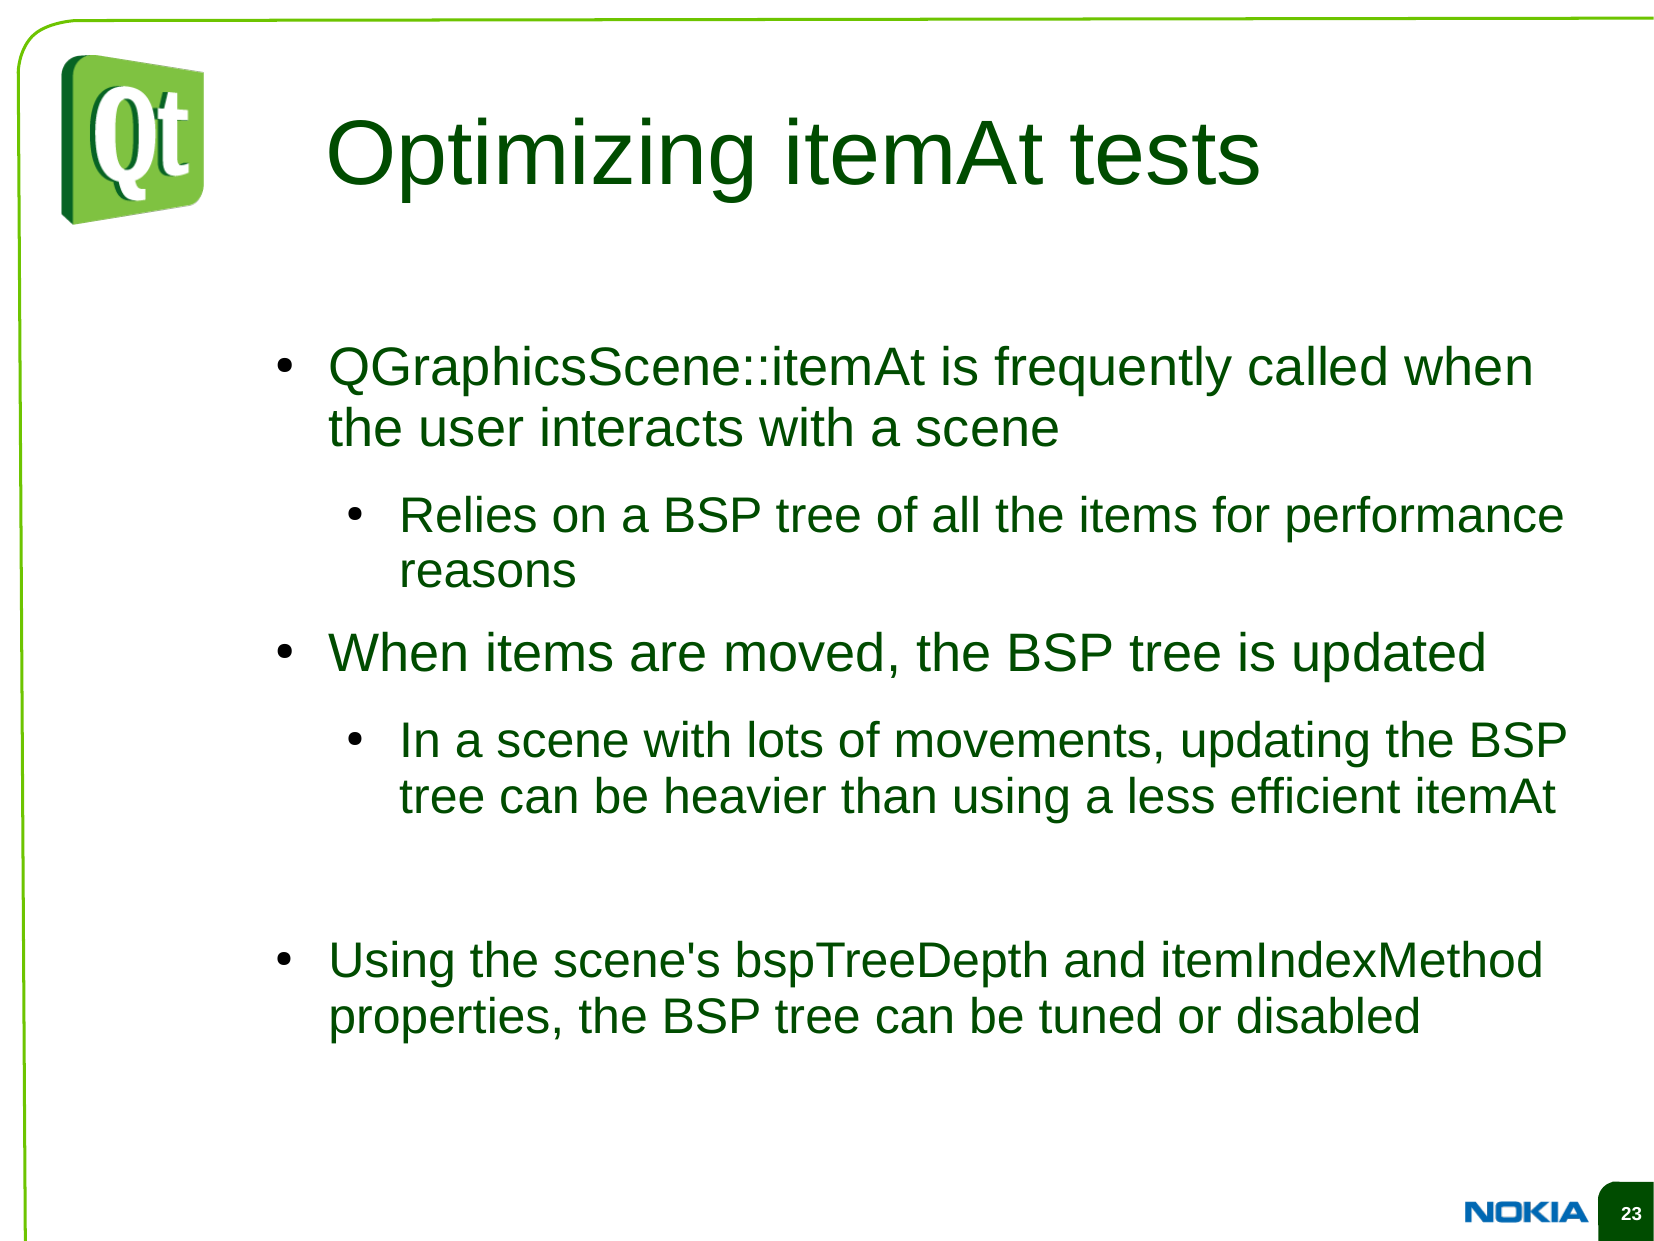

# Optimizing itemAt tests
QGraphicsScene::itemAt is frequently called when the user interacts with a scene
Relies on a BSP tree of all the items for performance reasons
When items are moved, the BSP tree is updated
In a scene with lots of movements, updating the BSP tree can be heavier than using a less efficient itemAt
Using the scene's bspTreeDepth and itemIndexMethod properties, the BSP tree can be tuned or disabled